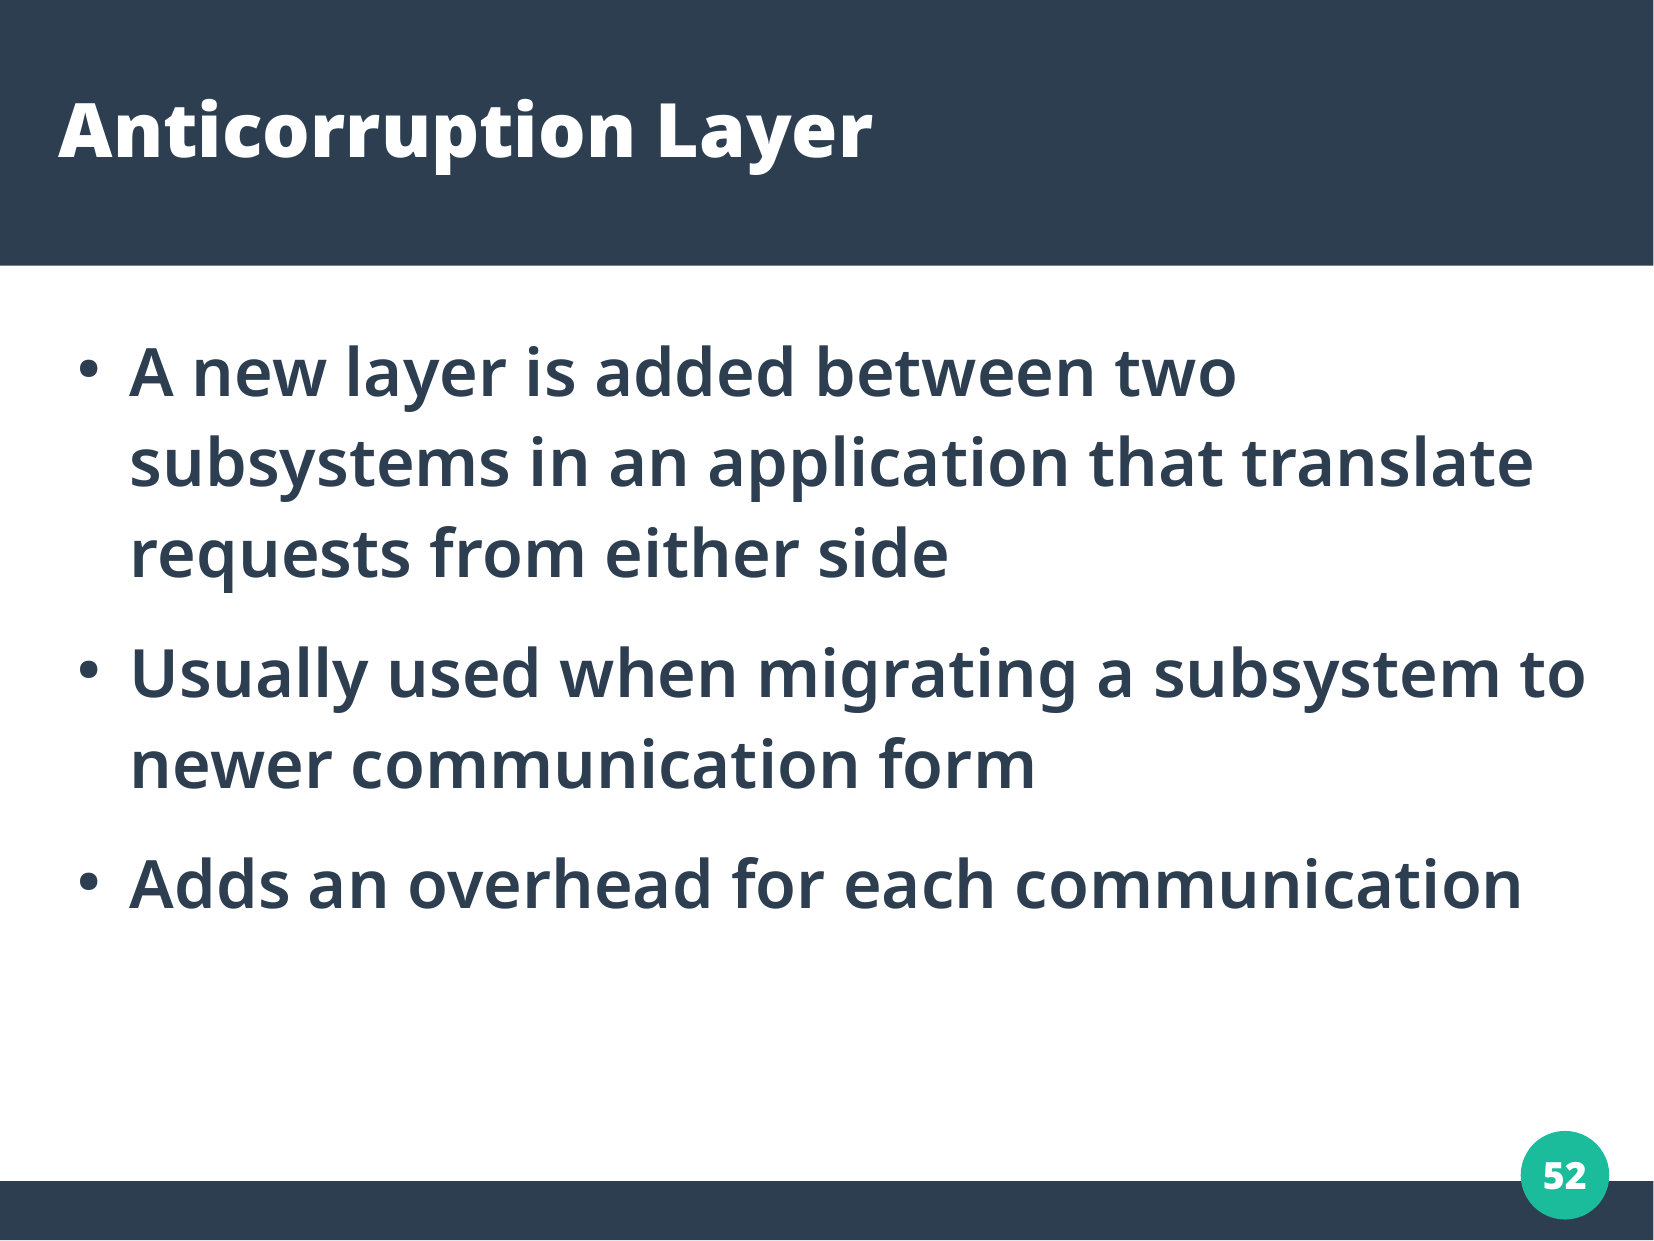

# Anticorruption Layer
A new layer is added between two subsystems in an application that translate requests from either side
Usually used when migrating a subsystem to newer communication form
Adds an overhead for each communication
52